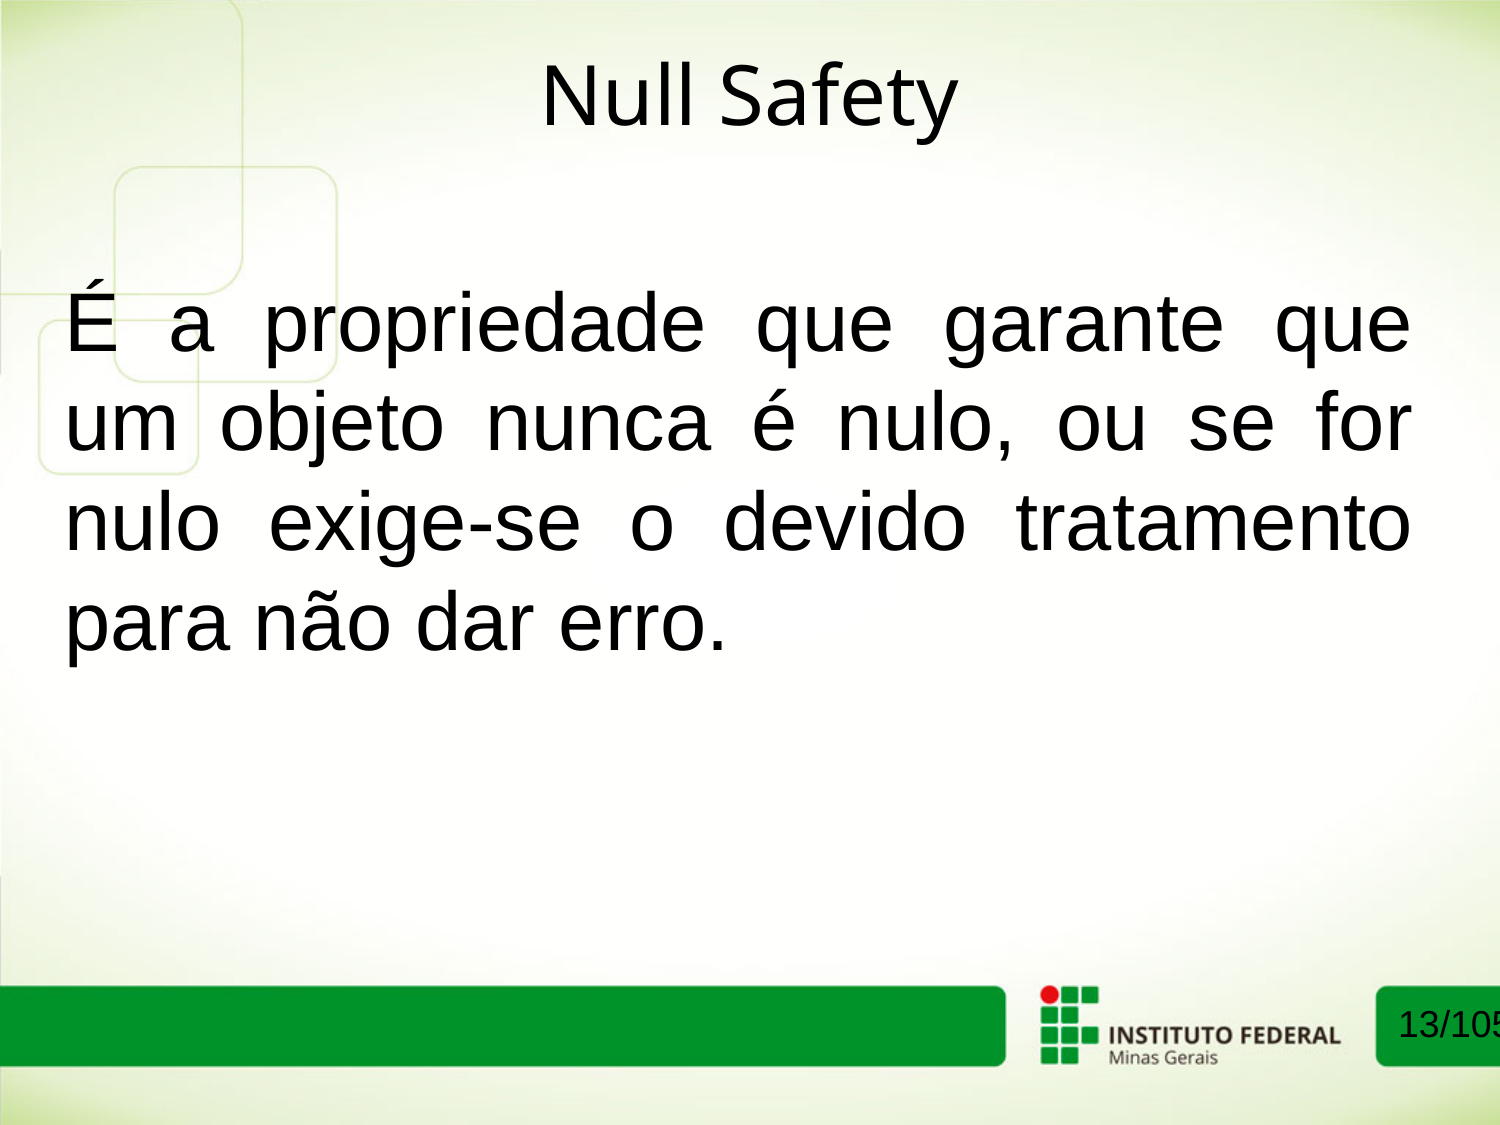

Null Safety
É a propriedade que garante que um objeto nunca é nulo, ou se for nulo exige-se o devido tratamento para não dar erro.